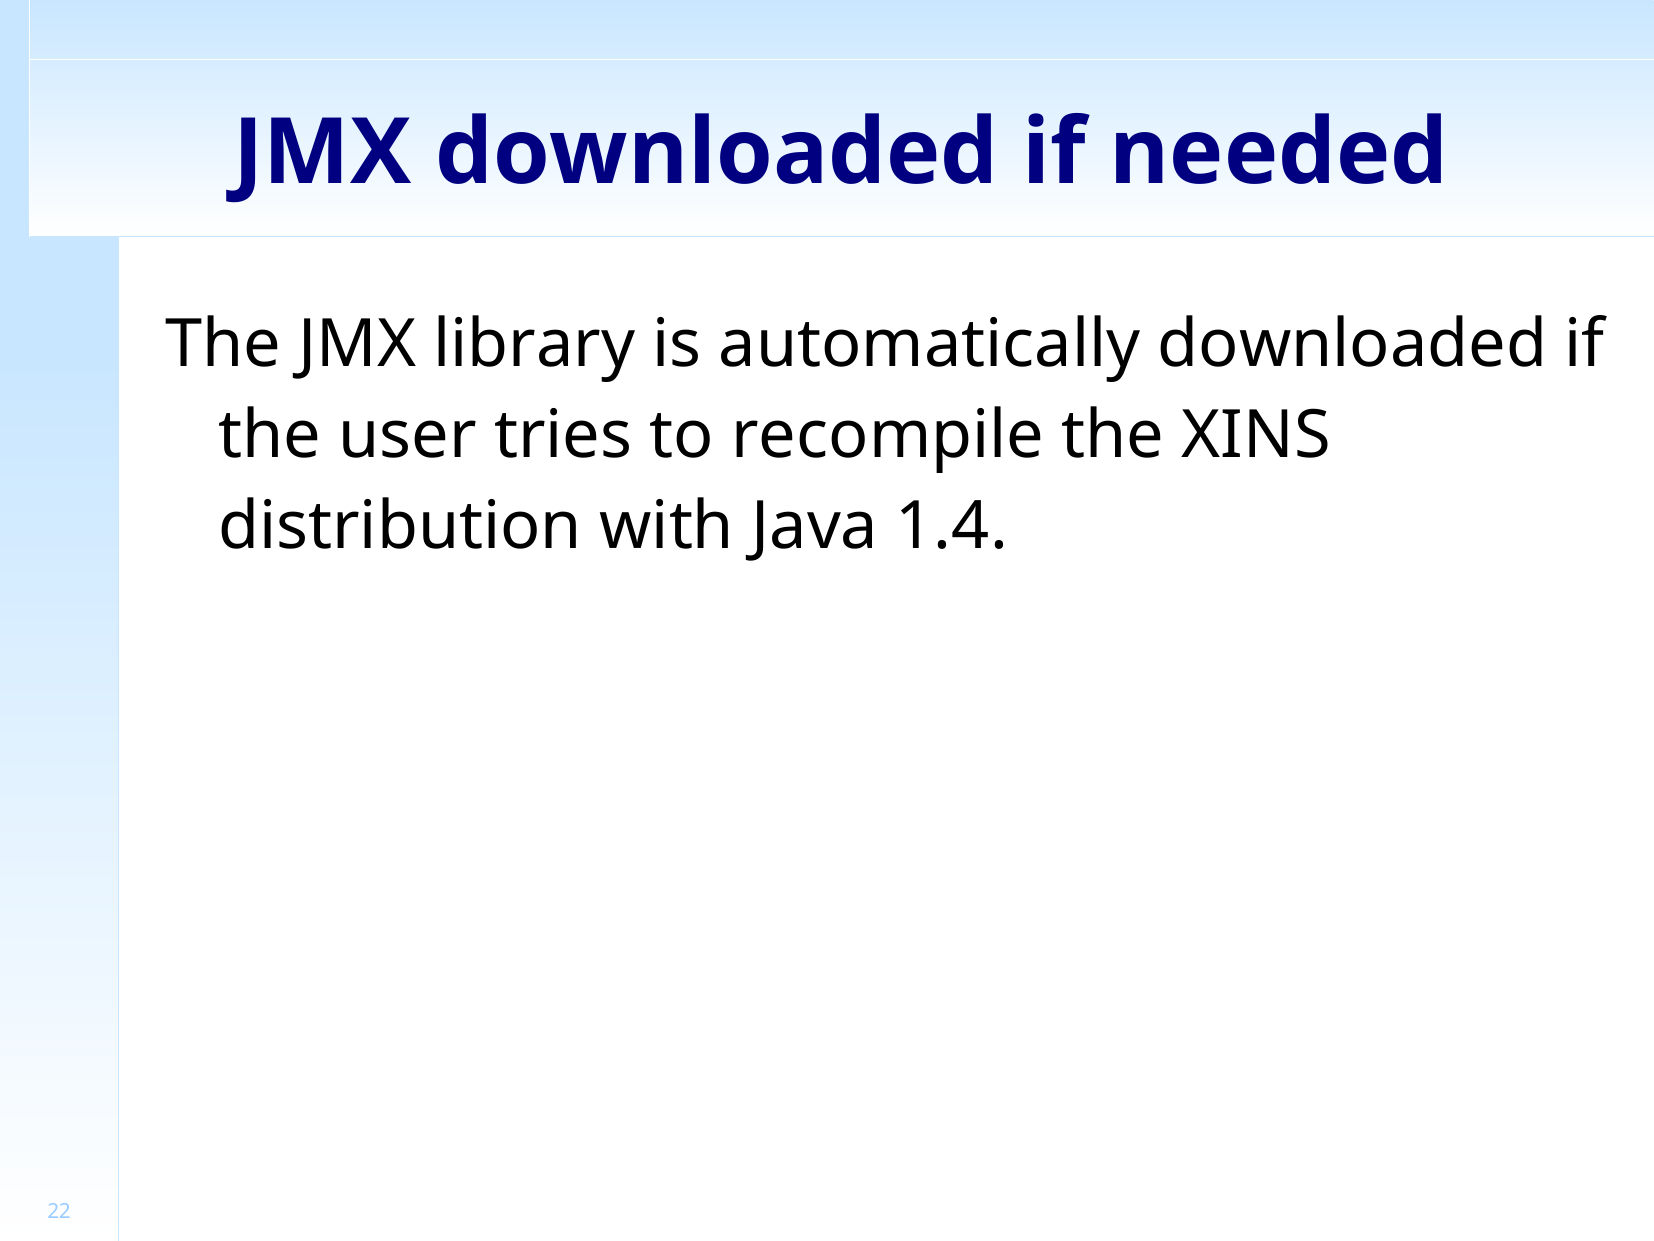

# JMX downloaded if needed
The JMX library is automatically downloaded if the user tries to recompile the XINS distribution with Java 1.4.